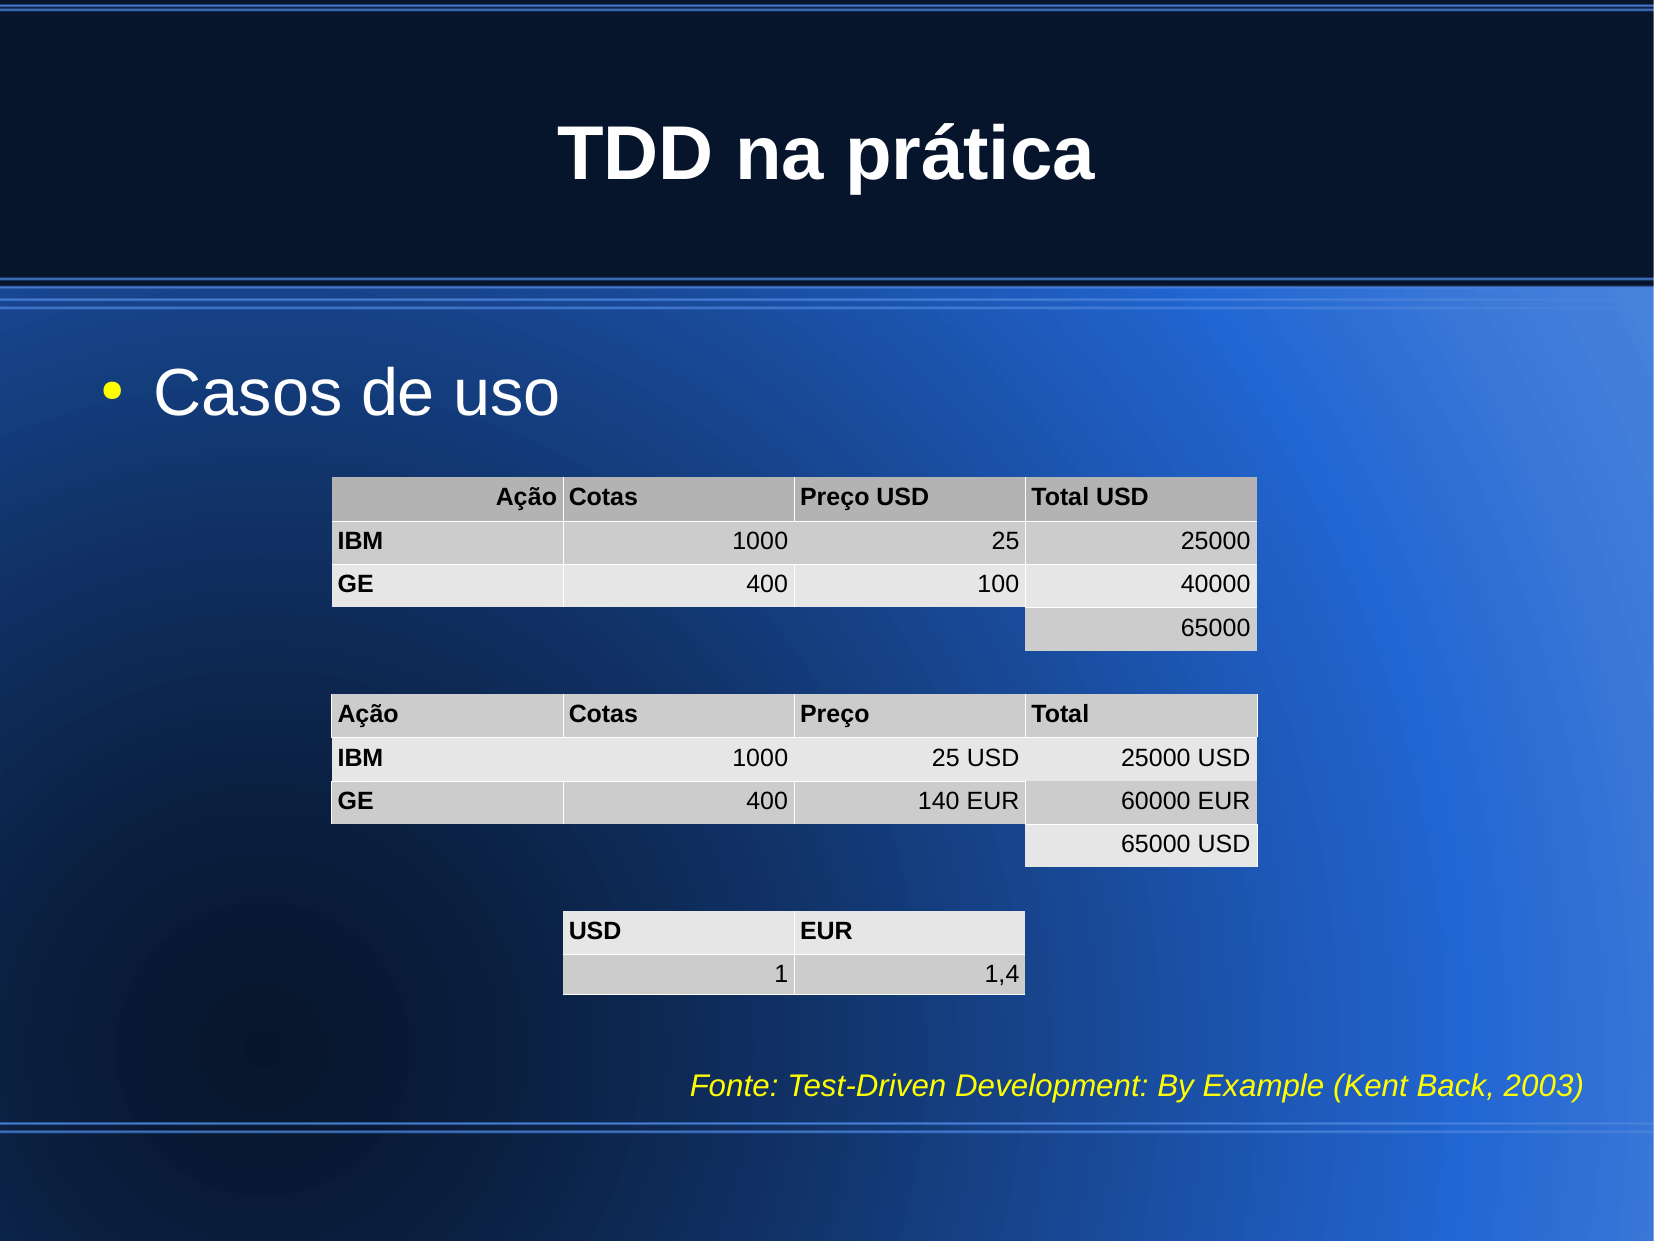

# TDD na prática
Casos de uso
| Ação | Cotas | Preço USD | Total USD |
| --- | --- | --- | --- |
| IBM | 1000 | 25 | 25000 |
| GE | 400 | 100 | 40000 |
| | | | 65000 |
| | | | |
| Ação | Cotas | Preço | Total |
| IBM | 1000 | 25 USD | 25000 USD |
| GE | 400 | 140 EUR | 60000 EUR |
| | | | 65000 USD |
| | | | |
| | USD | EUR | |
| | 1 | 1,4 | |
Fonte: Test-Driven Development: By Example (Kent Back, 2003)